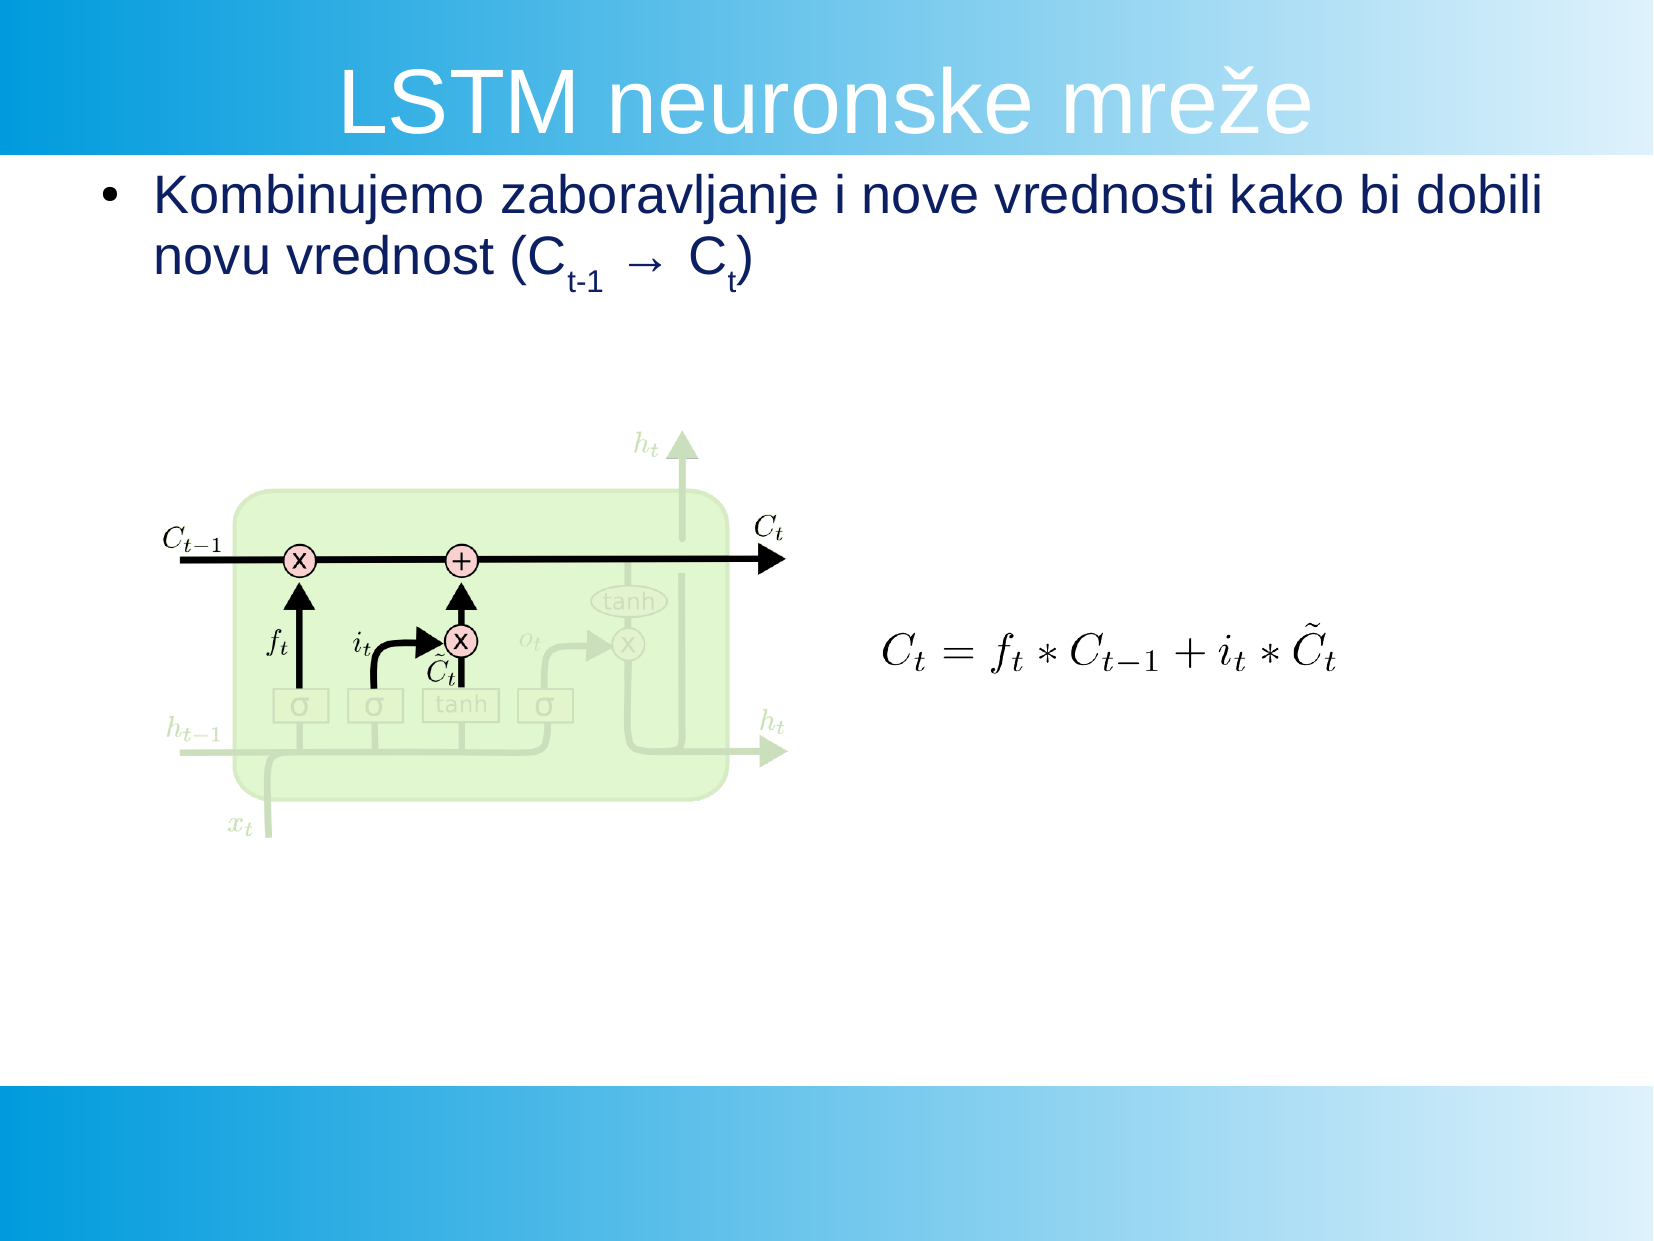

# LSTM neuronske mreže
Kombinujemo zaboravljanje i nove vrednosti kako bi dobili novu vrednost (Ct-1 → Ct)